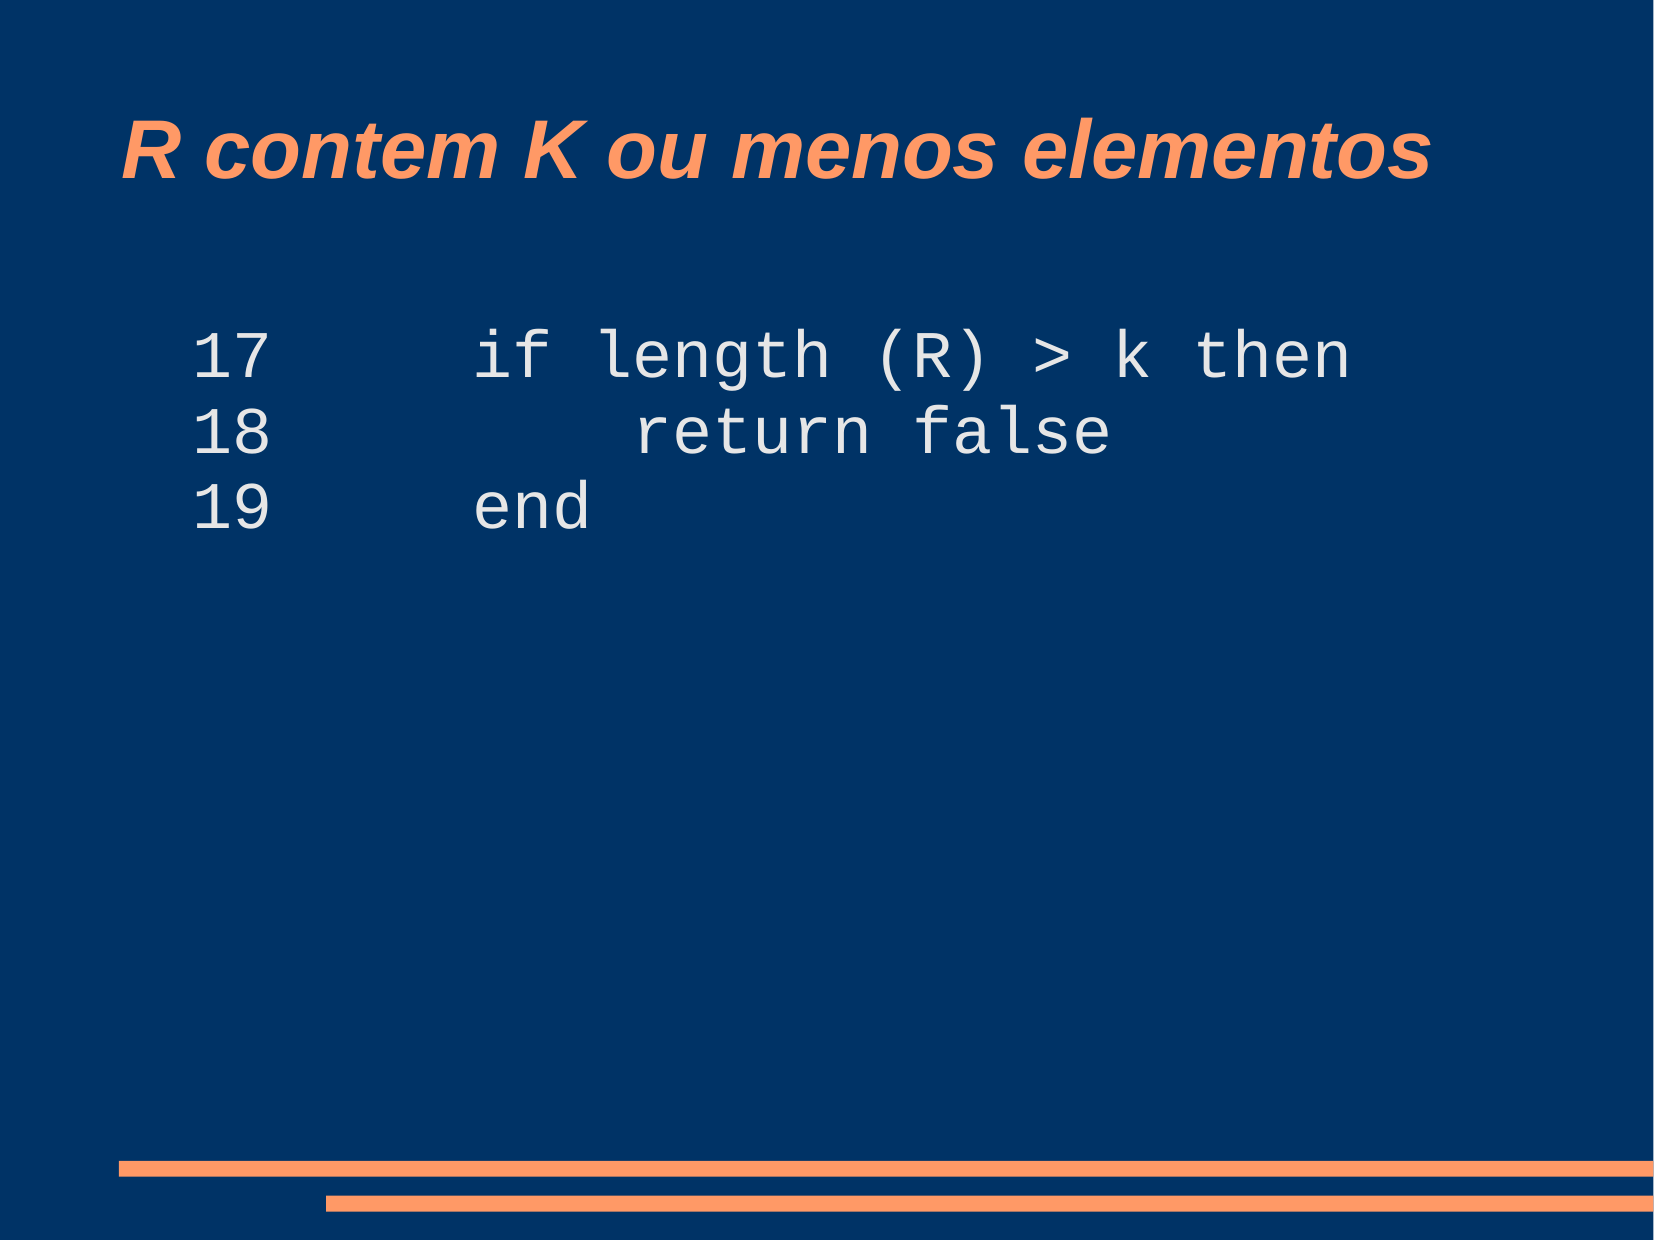

# R contem K ou menos elementos
17 if length (R) > k then
18 return false
19 end